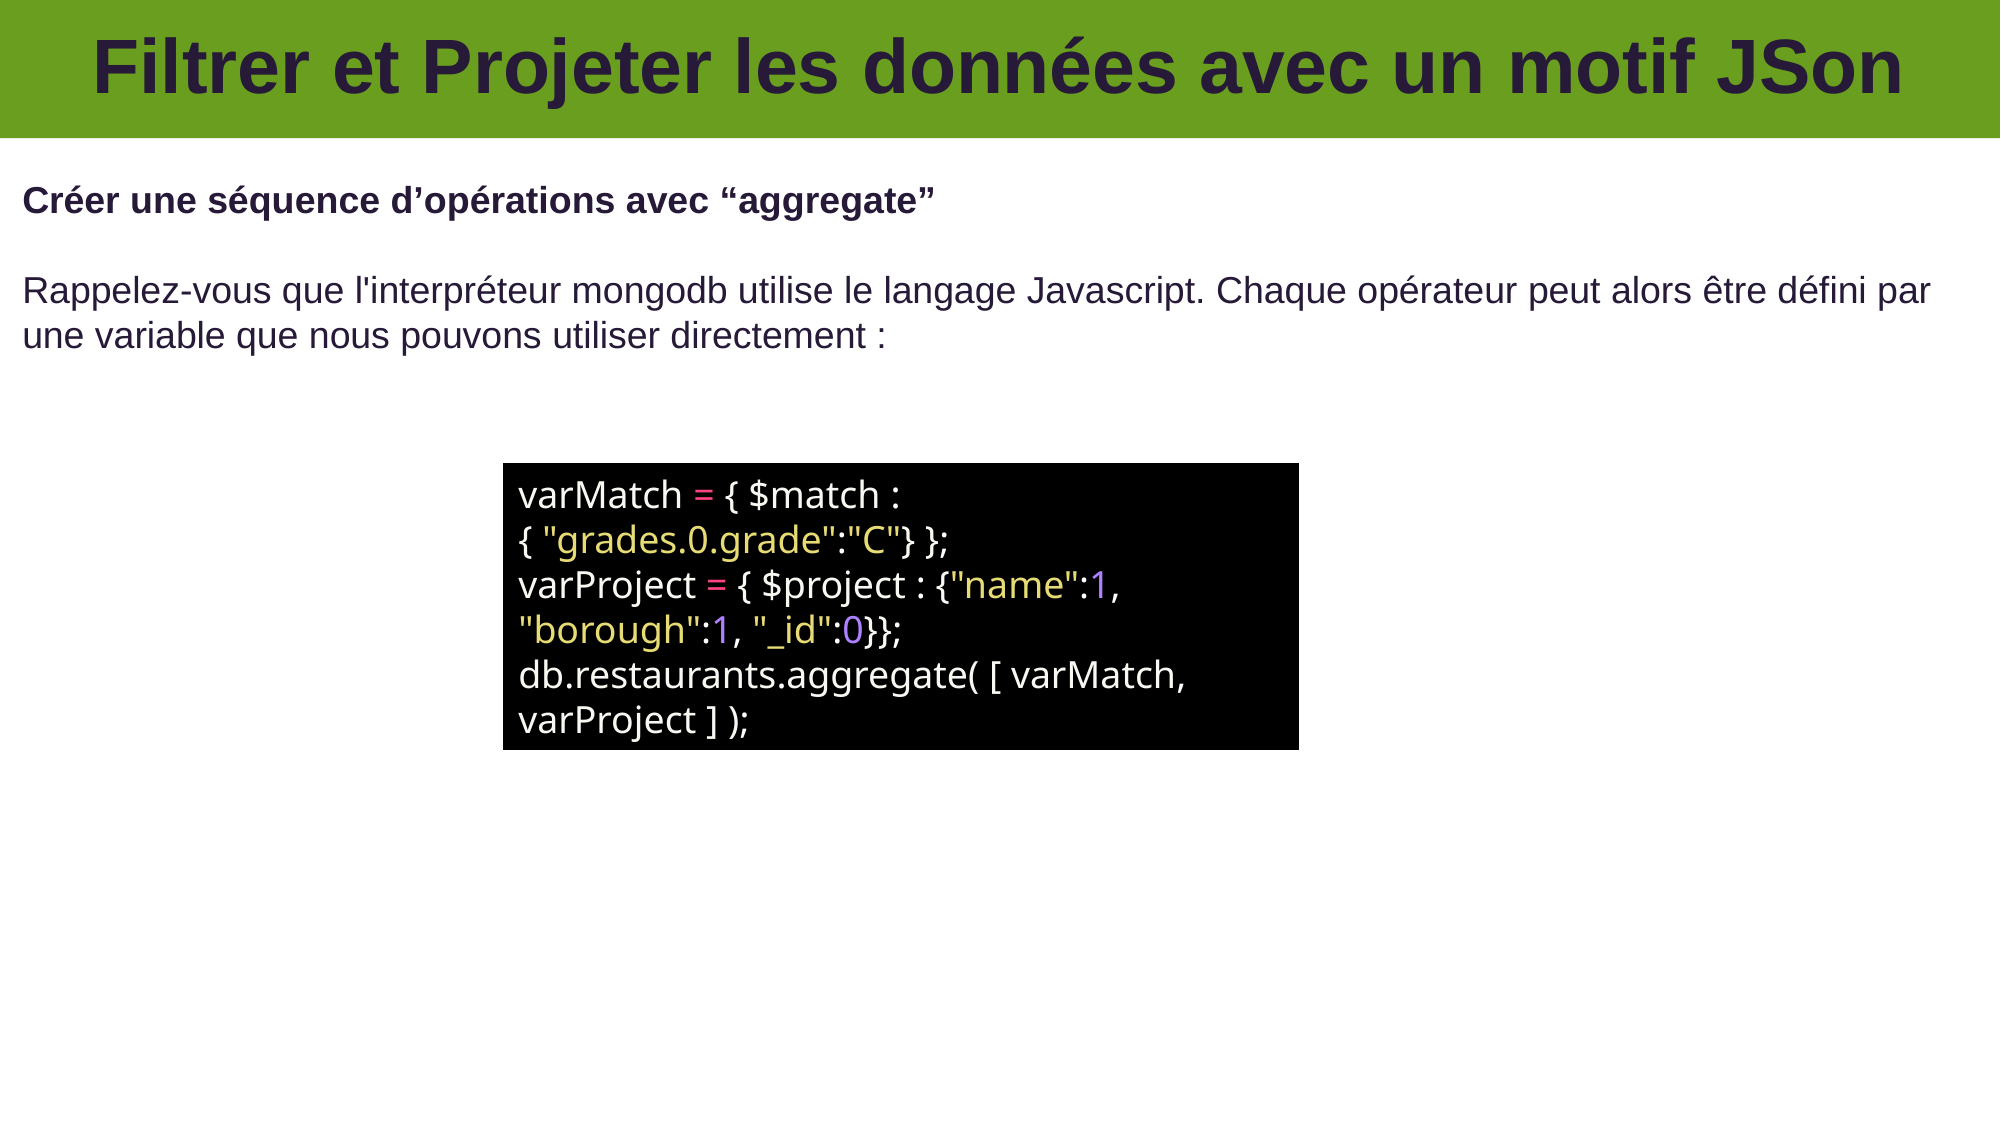

Filtrer et Projeter les données avec un motif JSon
Créer une séquence d’opérations avec “aggregate”
Rappelez-vous que l'interpréteur mongodb utilise le langage Javascript. Chaque opérateur peut alors être défini par une variable que nous pouvons utiliser directement :
varMatch = { $match : { "grades.0.grade":"C"} };
varProject = { $project : {"name":1, "borough":1, "_id":0}};
db.restaurants.aggregate( [ varMatch, varProject ] );